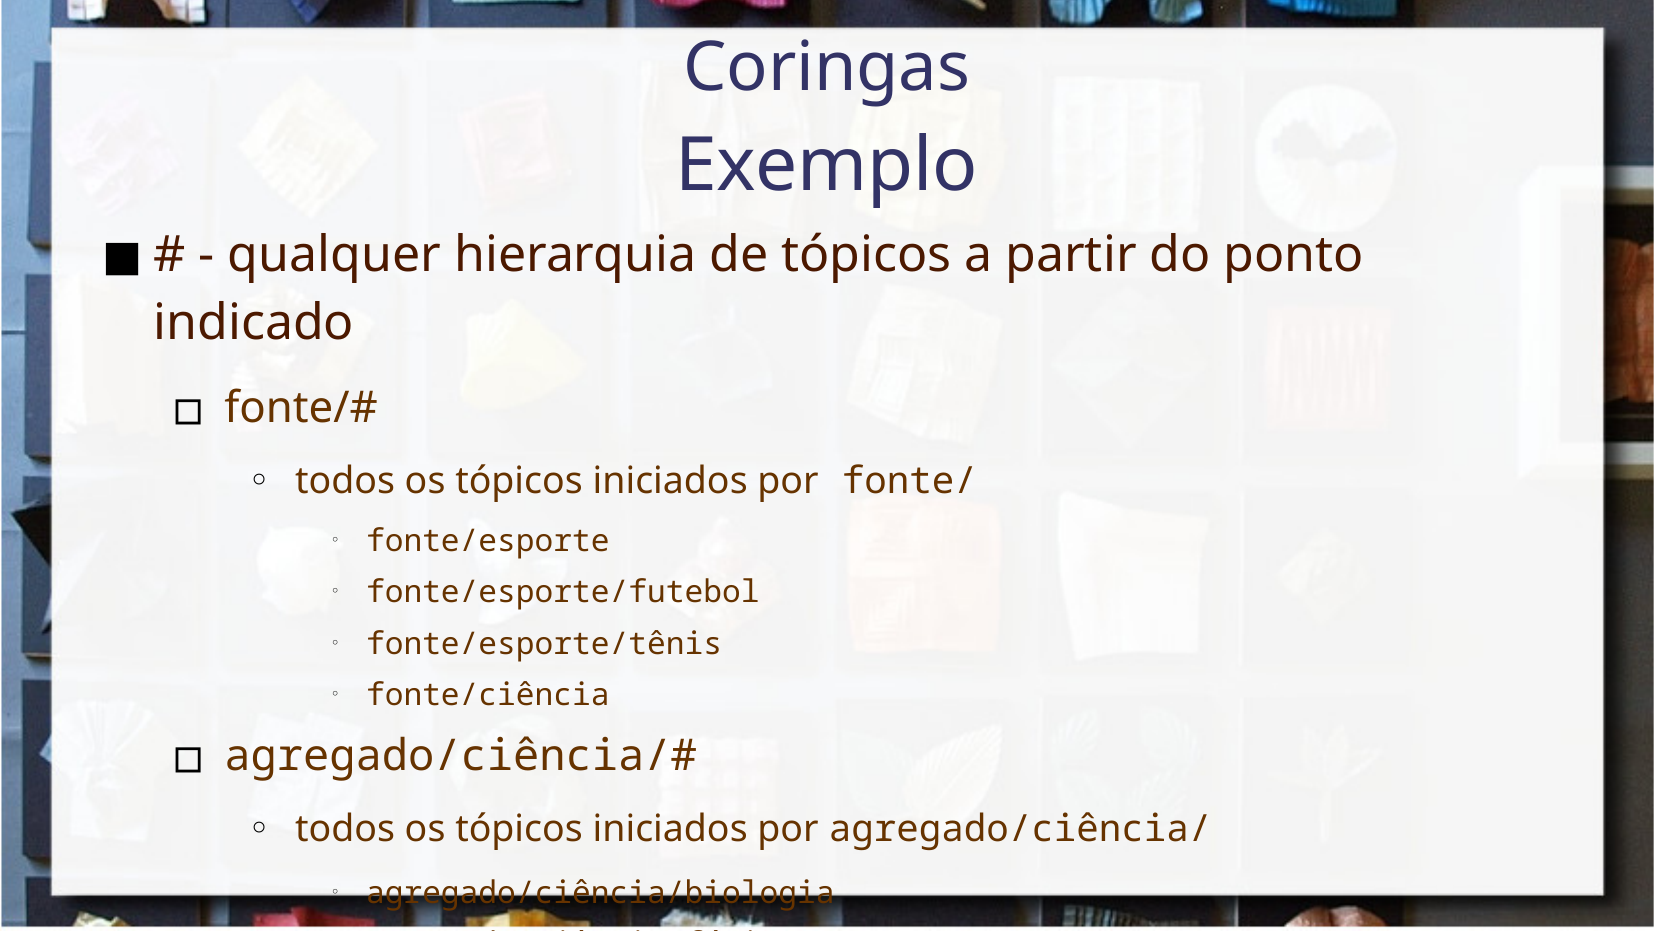

# Coringas Exemplo
# - qualquer hierarquia de tópicos a partir do ponto indicado
fonte/#
todos os tópicos iniciados por fonte/
fonte/esporte
fonte/esporte/futebol
fonte/esporte/tênis
fonte/ciência
agregado/ciência/#
todos os tópicos iniciados por agregado/ciência/
agregado/ciência/biologia
agregado/ciência/física